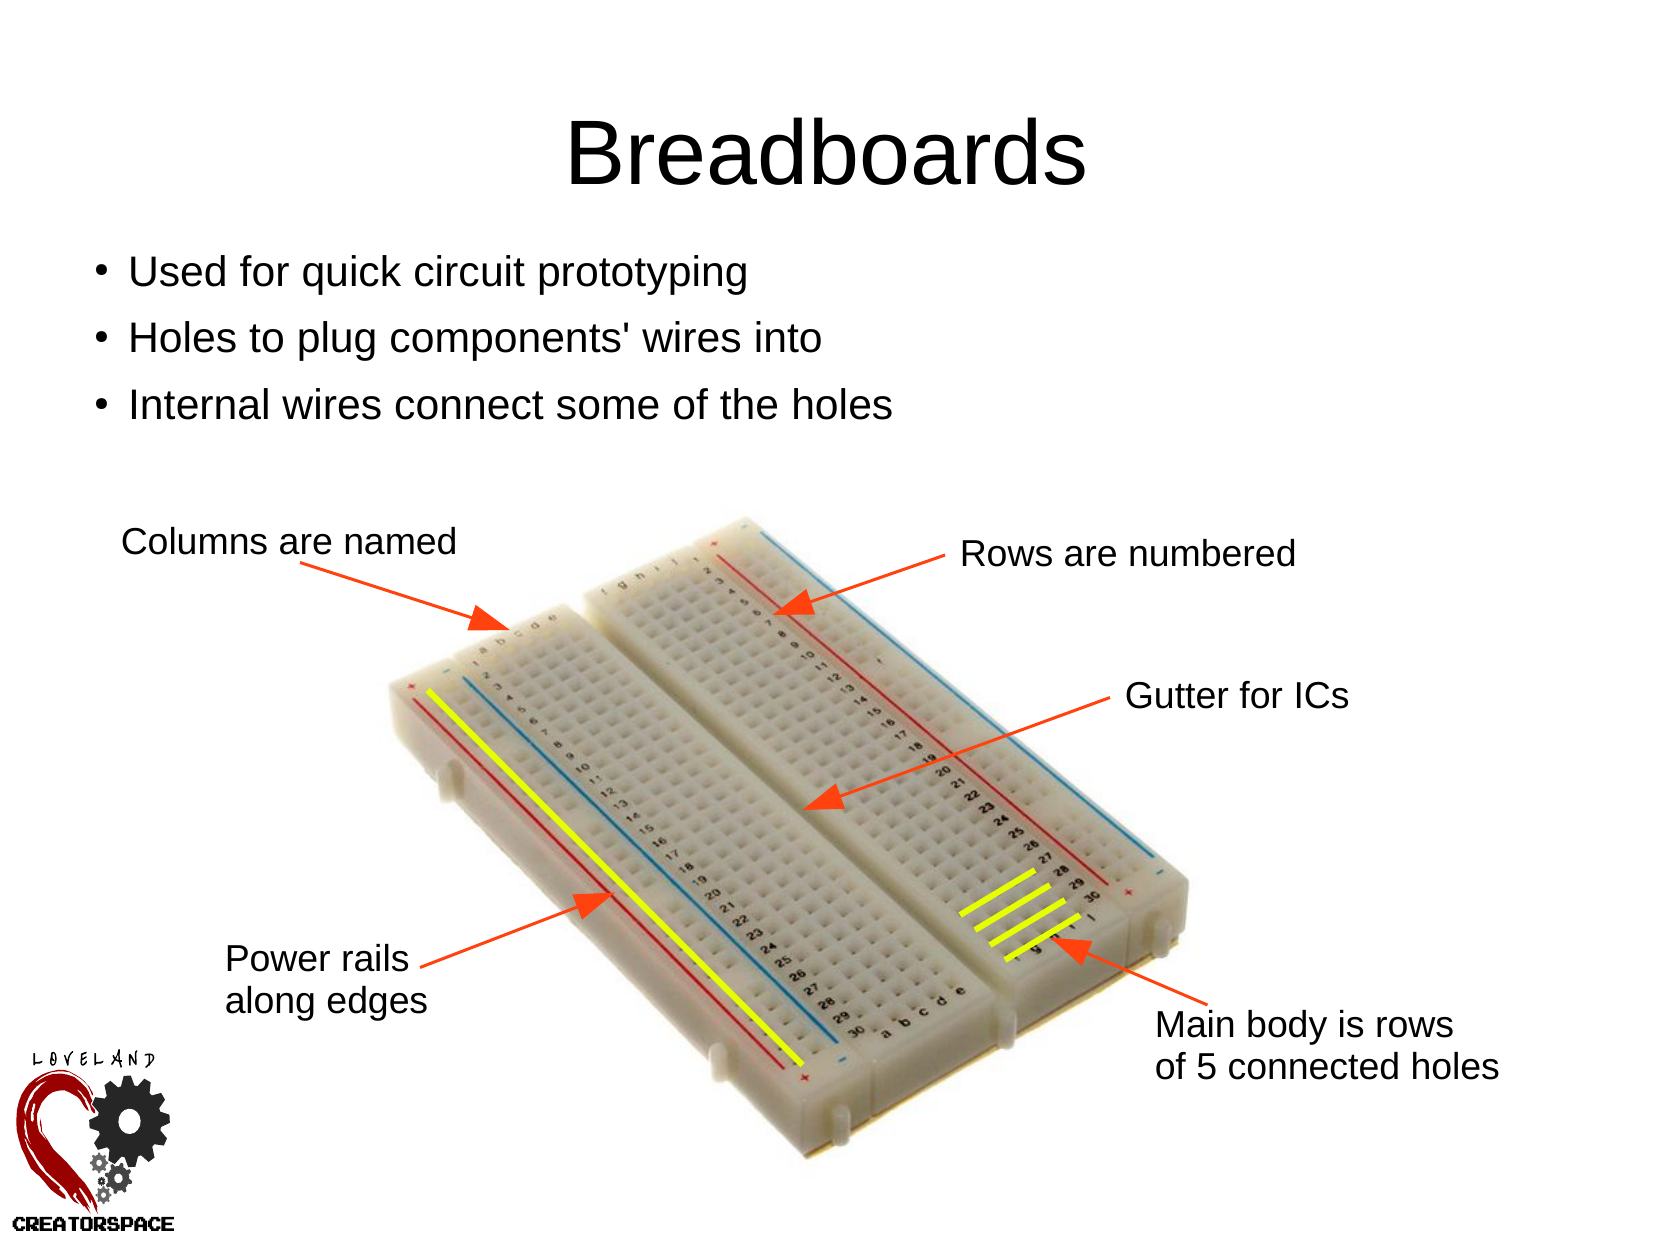

Breadboards
# Used for quick circuit prototyping
Holes to plug components' wires into
Internal wires connect some of the holes
Columns are named
Rows are numbered
Gutter for ICs
Power rails along edges
Main body is rows
of 5 connected holes